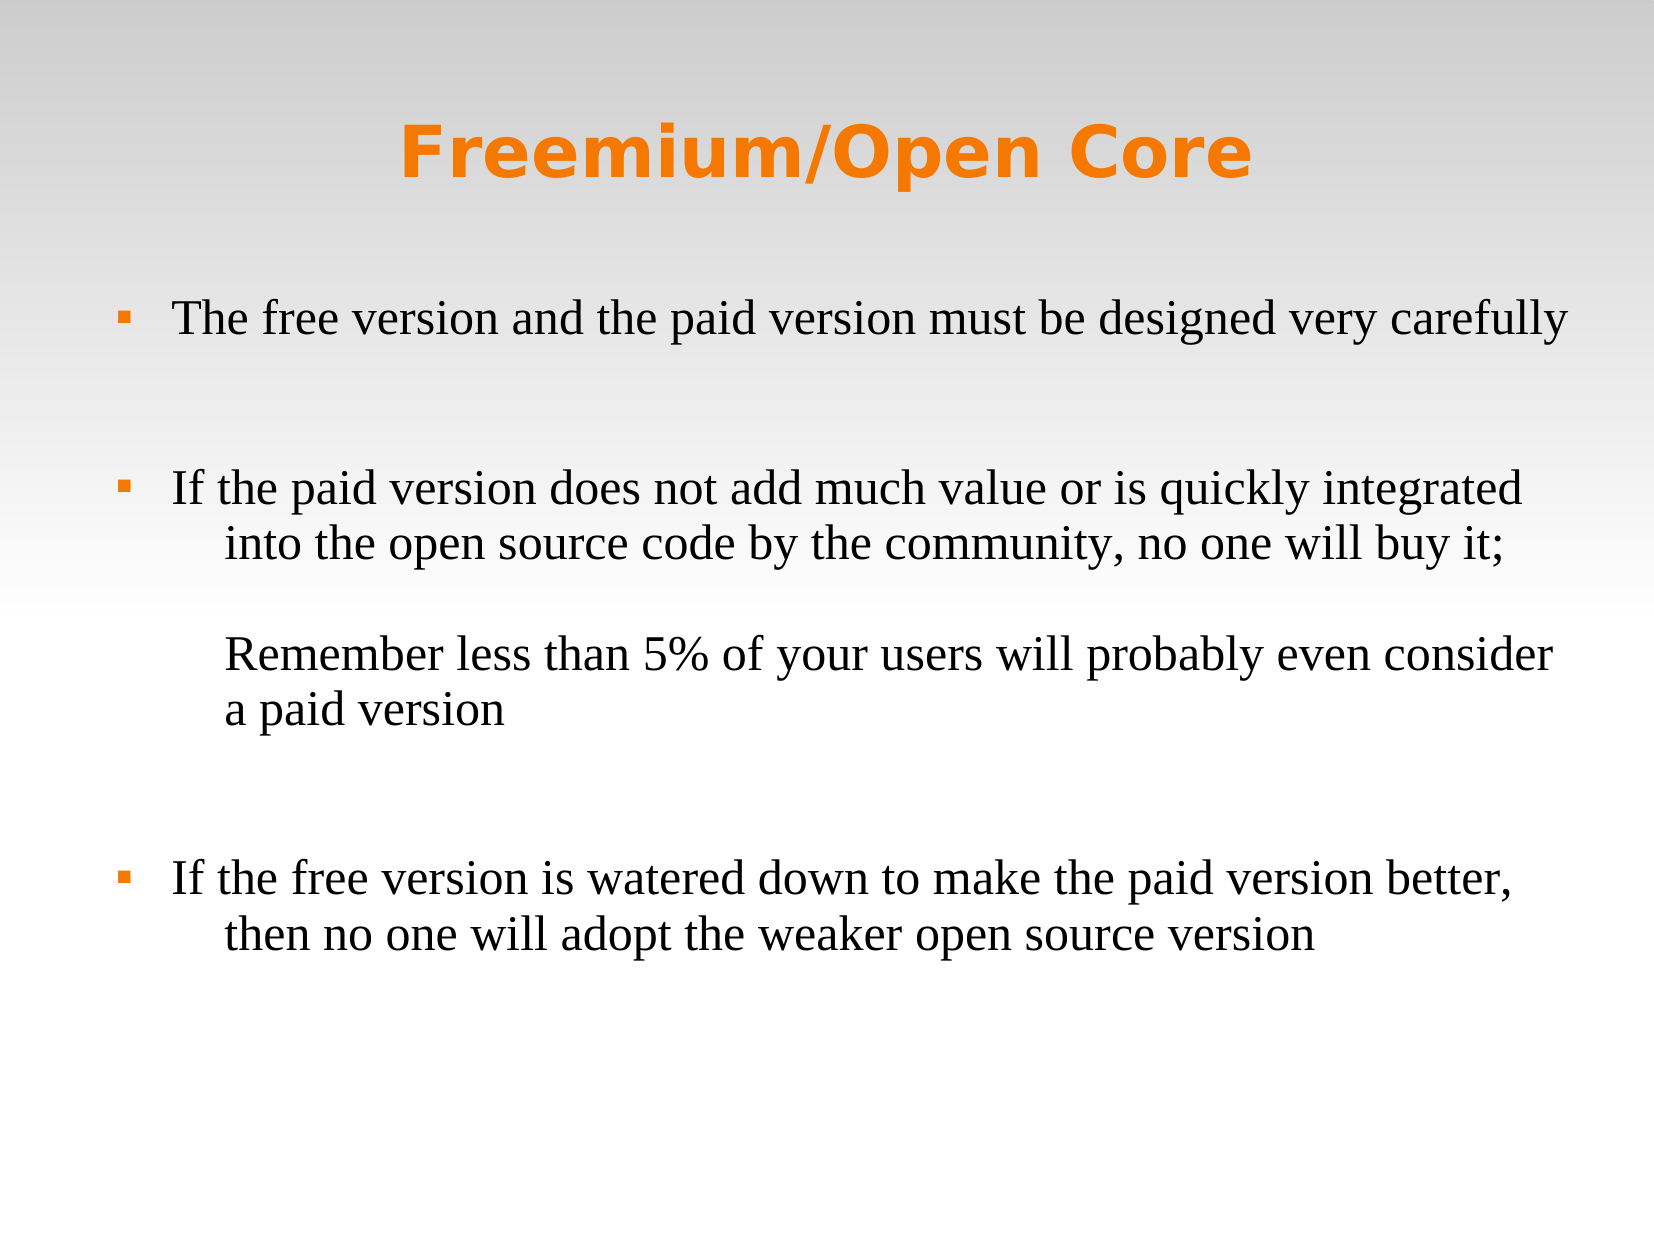

# Freemium/Open Core
The free version and the paid version must be designed very carefully
If the paid version does not add much value or is quickly integrated into the open source code by the community, no one will buy it;
Remember less than 5% of your users will probably even consider a paid version
If the free version is watered down to make the paid version better, then no one will adopt the weaker open source version